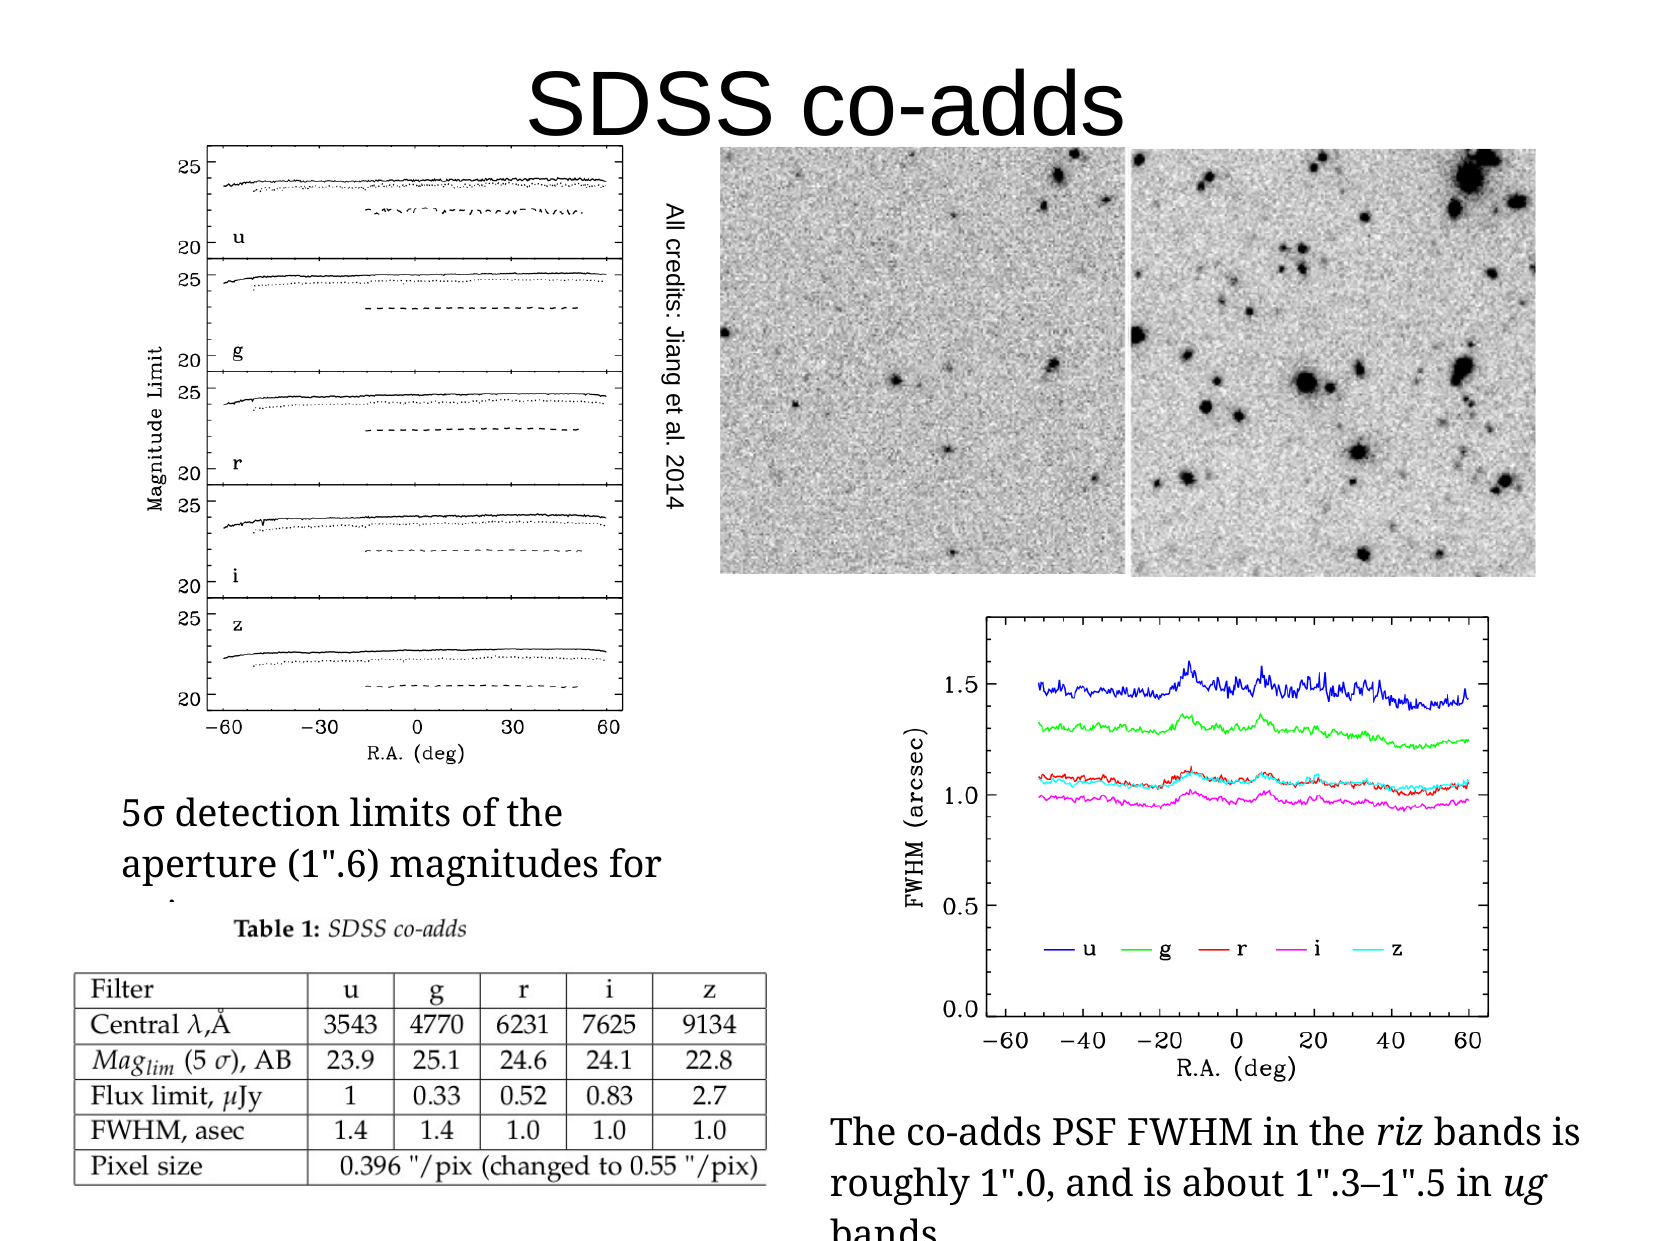

# SDSS co-adds
All credits: Jiang et al. 2014
5σ detection limits of the aperture (1".6) magnitudes for point sources
The co-adds PSF FWHM in the riz bands is roughly 1".0, and is about 1".3–1".5 in ug bands